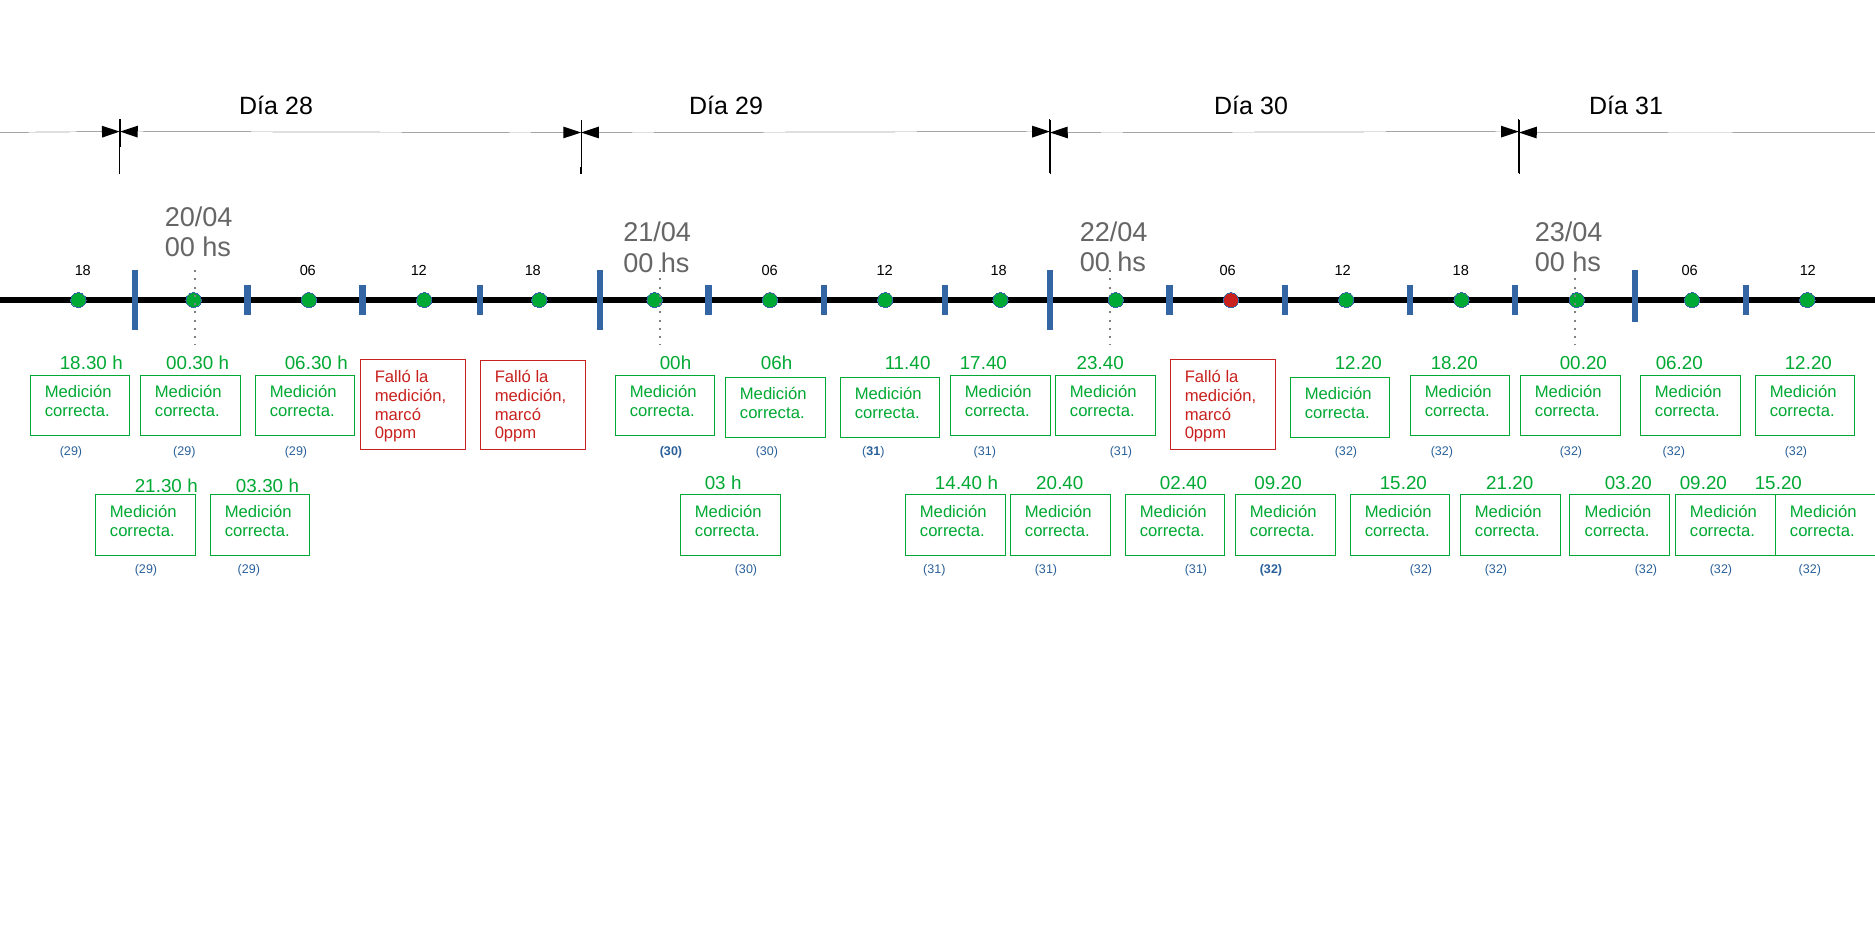

Día 28						Día 29							Día 30					Día 31
20/04
00 hs
22/04
00 hs
23/04
00 hs
21/04
00 hs
18 			06	 12		18			 06	 12		 18			 06	 12	 18			 06		12
18.30 h	 00.30 h 	06.30 h	 	 			00h	 06h		11.40	17.40	 23.40			12.20	 18.20		00.20	 06.20		12.20
Falló la medición, marcó 0ppm
Falló la medición, marcó 0ppm
Falló la medición, marcó 0ppm
Medición correcta.
Medición correcta.
Medición correcta.
Medición correcta.
Medición correcta.
Medición correcta.
Medición correcta.
Medición correcta.
Medición correcta.
Medición correcta.
Medición correcta.
Medición correcta.
Medición correcta.
(29)	 (29)		(29)	 	 			(30)	 (30)	 (31)	 (31)		(31) 	 	 	(32)	 (32)		(32) 	 (32)		(32)
03 h			 14.40 h 	 20.40 	 02.40 09.20		15.20	 21.20	03.20	09.20	15.20
21.30 h	 03.30 h
Medición correcta.
Medición correcta.
Medición correcta.
Medición correcta.
Medición correcta.
Medición correcta.
Medición correcta.
Medición correcta.
Medición correcta.
Medición correcta.
Medición correcta.
Medición correcta.
(29)	 (29)			 	 	 		(30)		 (31)		(31)		(31)	(32)		(32)	(32)		(32)	(32) 	 (32)